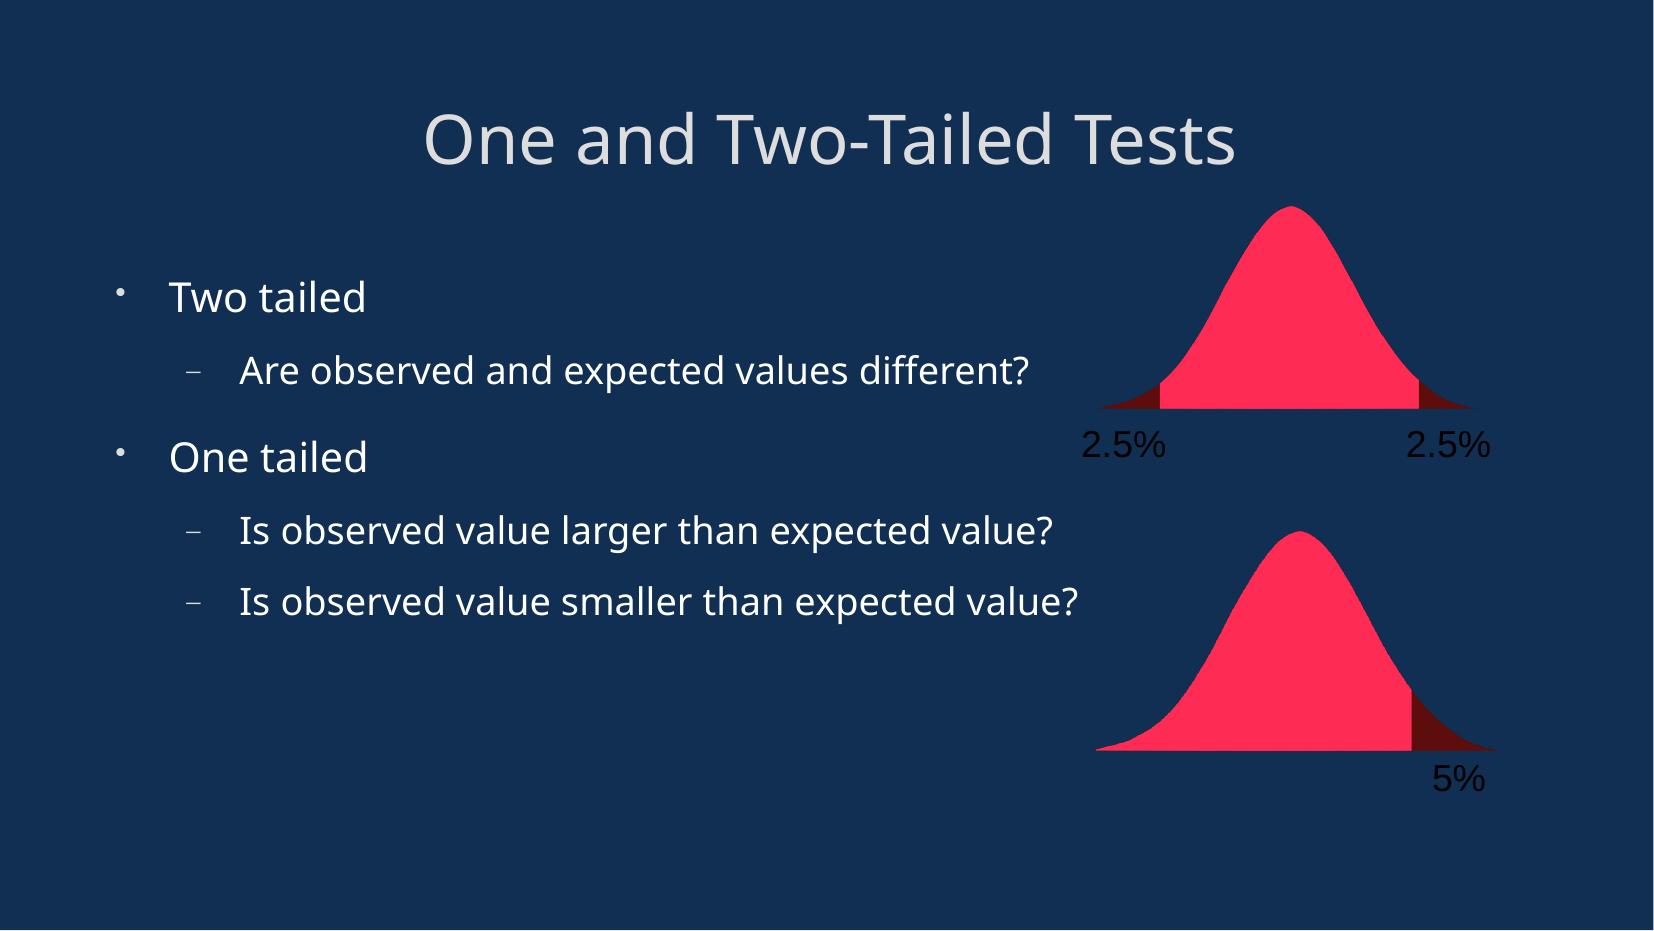

# One and Two-Tailed Tests
Two tailed
Are observed and expected values different?
One tailed
Is observed value larger than expected value?
Is observed value smaller than expected value?
2.5%
2.5%
5%